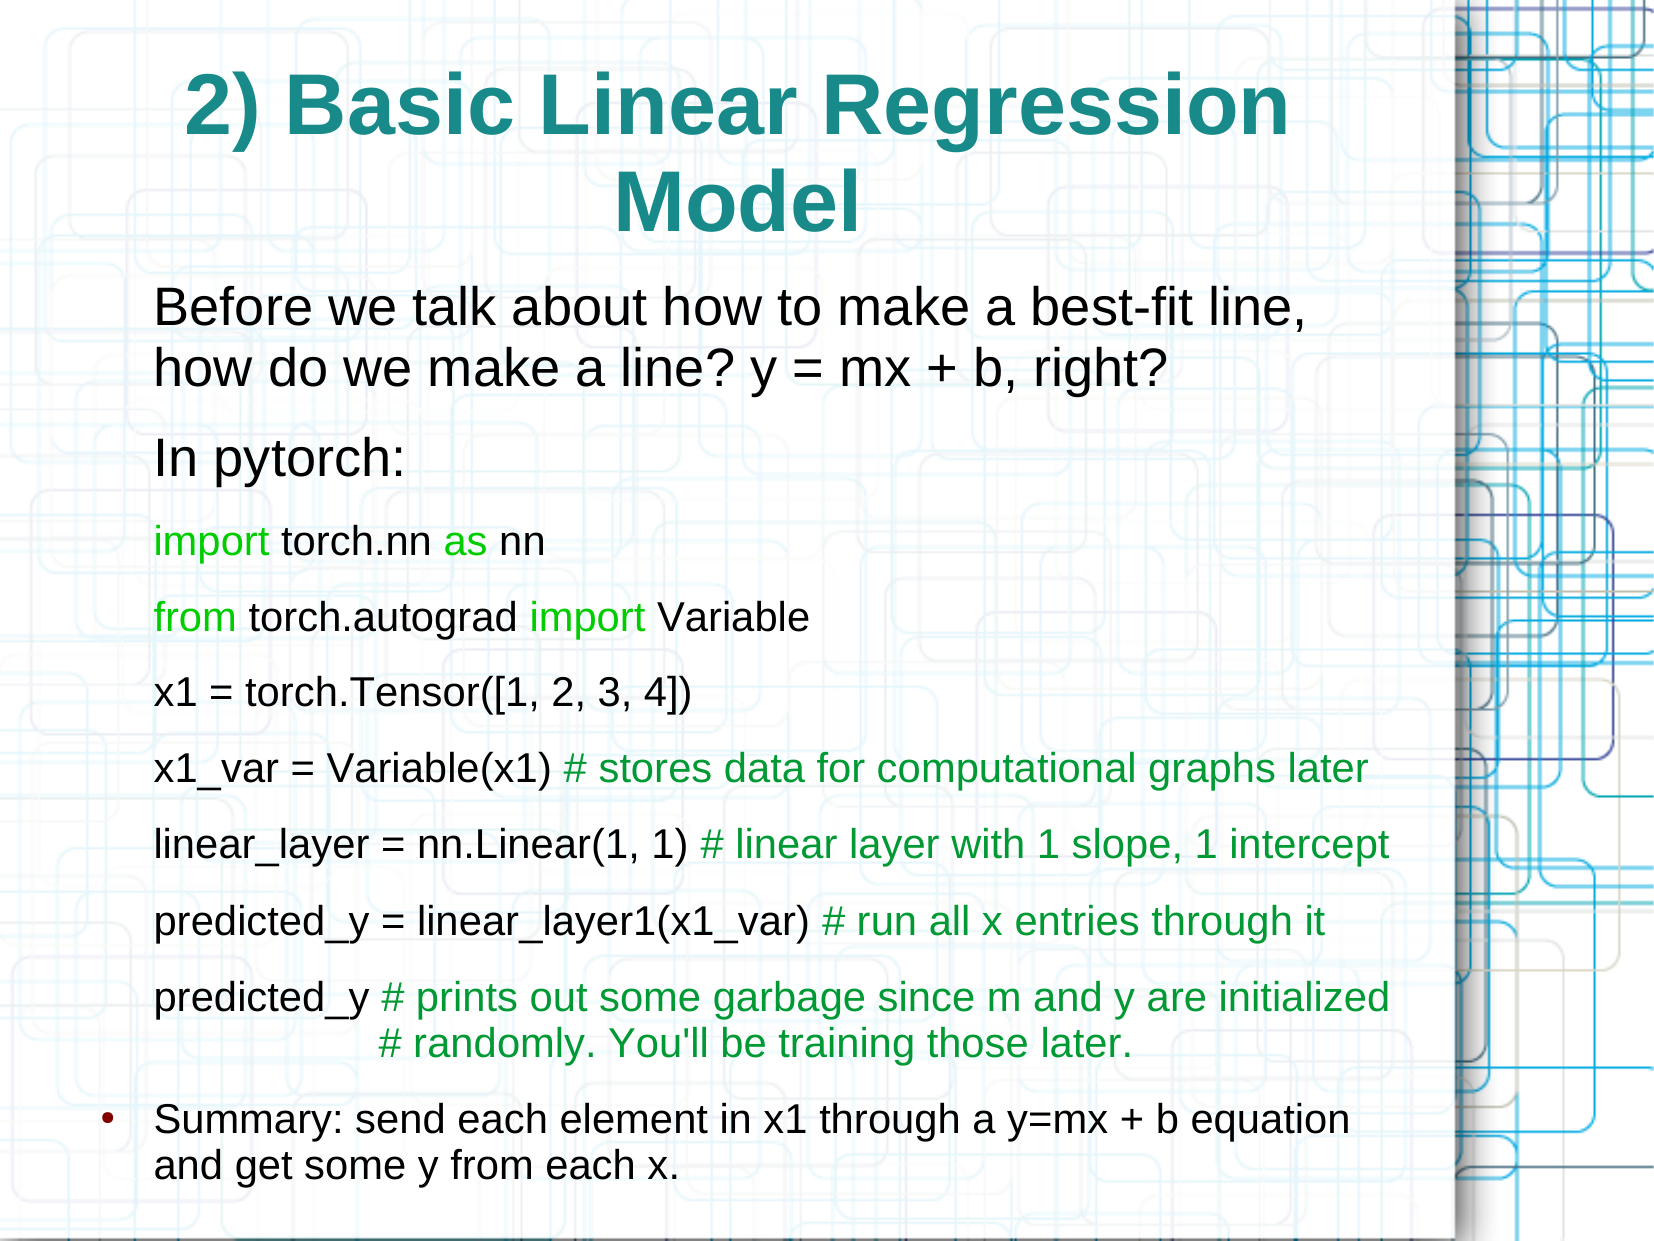

# 2) Basic Linear Regression Model
Before we talk about how to make a best-fit line, how do we make a line? y = mx + b, right?
In pytorch:
import torch.nn as nn
from torch.autograd import Variable
x1 = torch.Tensor([1, 2, 3, 4])
x1_var = Variable(x1) # stores data for computational graphs later
linear_layer = nn.Linear(1, 1) # linear layer with 1 slope, 1 intercept
predicted_y = linear_layer1(x1_var) # run all x entries through it
predicted_y # prints out some garbage since m and y are initialized 			# randomly. You'll be training those later.
Summary: send each element in x1 through a y=mx + b equation and get some y from each x.